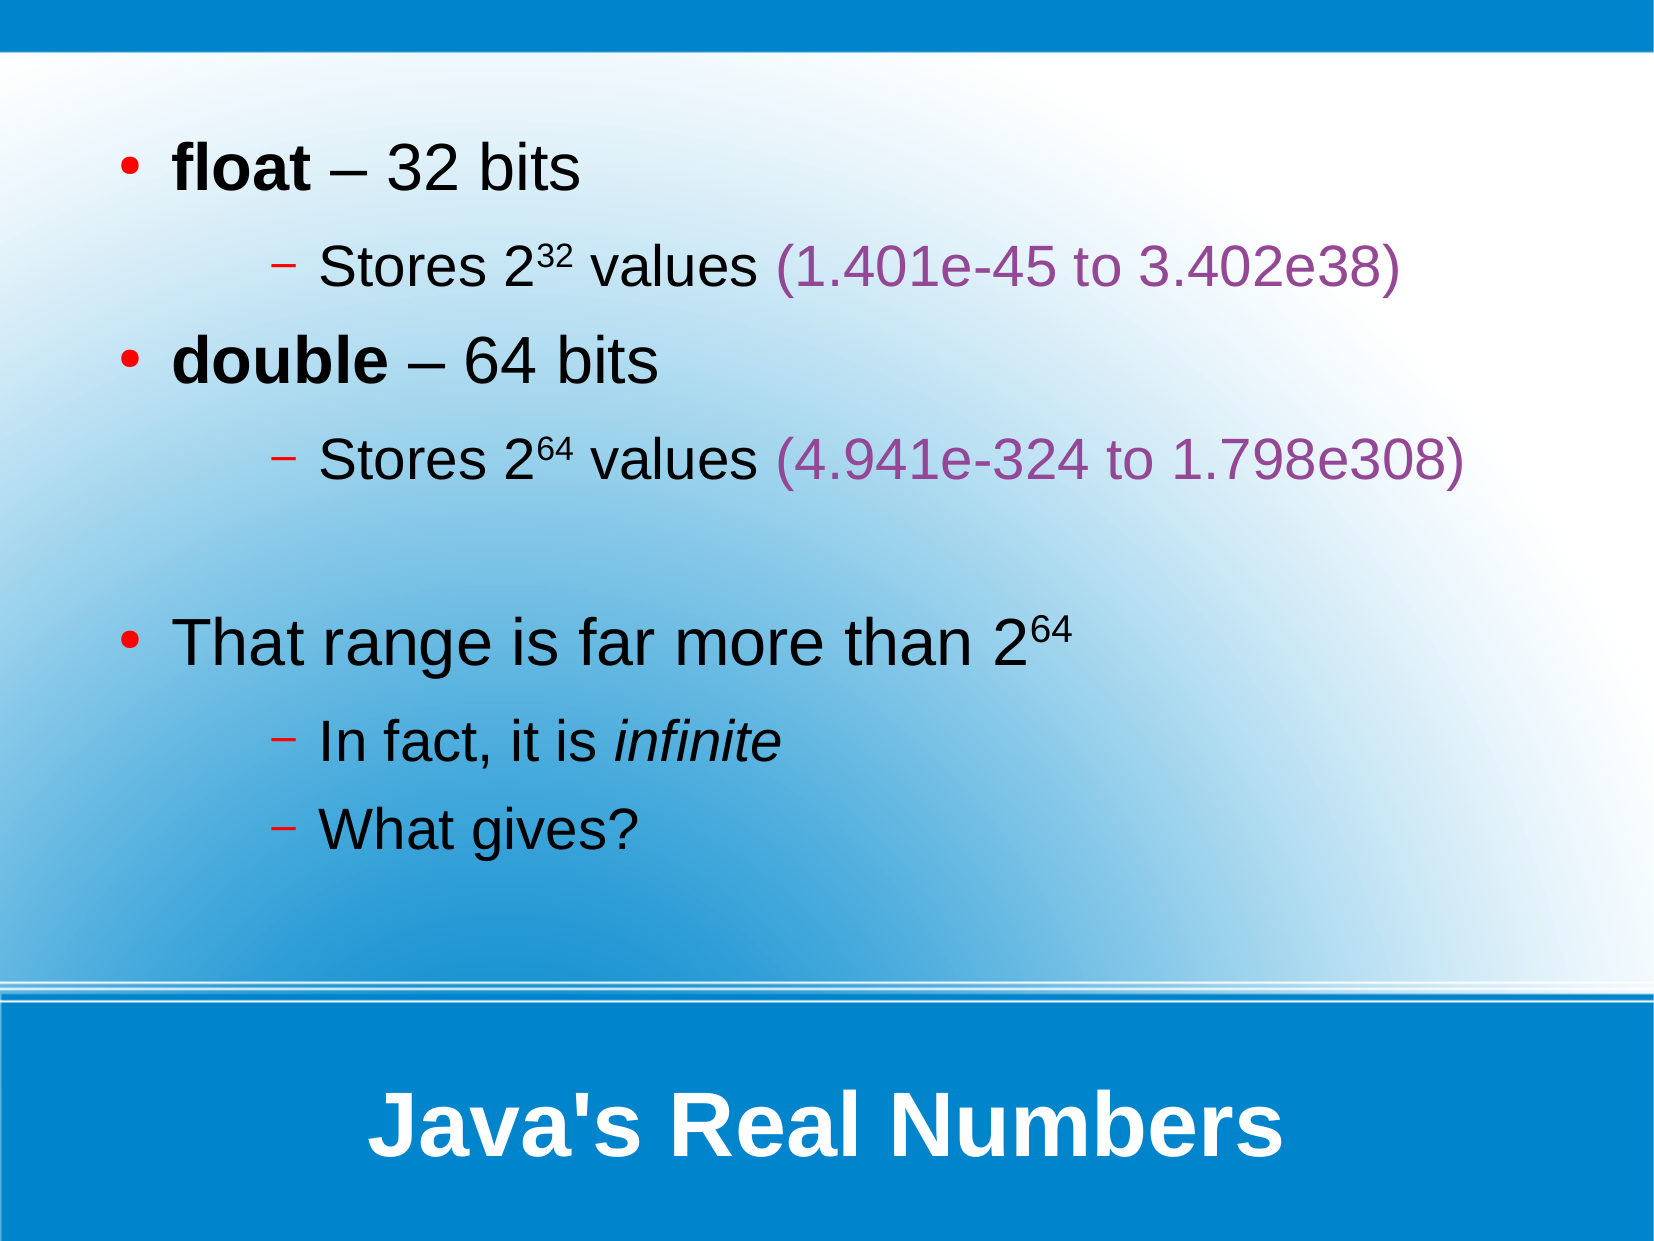

float – 32 bits
Stores 232 values (1.401e-45 to 3.402e38)
double – 64 bits
Stores 264 values (4.941e-324 to 1.798e308)
That range is far more than 264
In fact, it is infinite
What gives?
# Java's Real Numbers